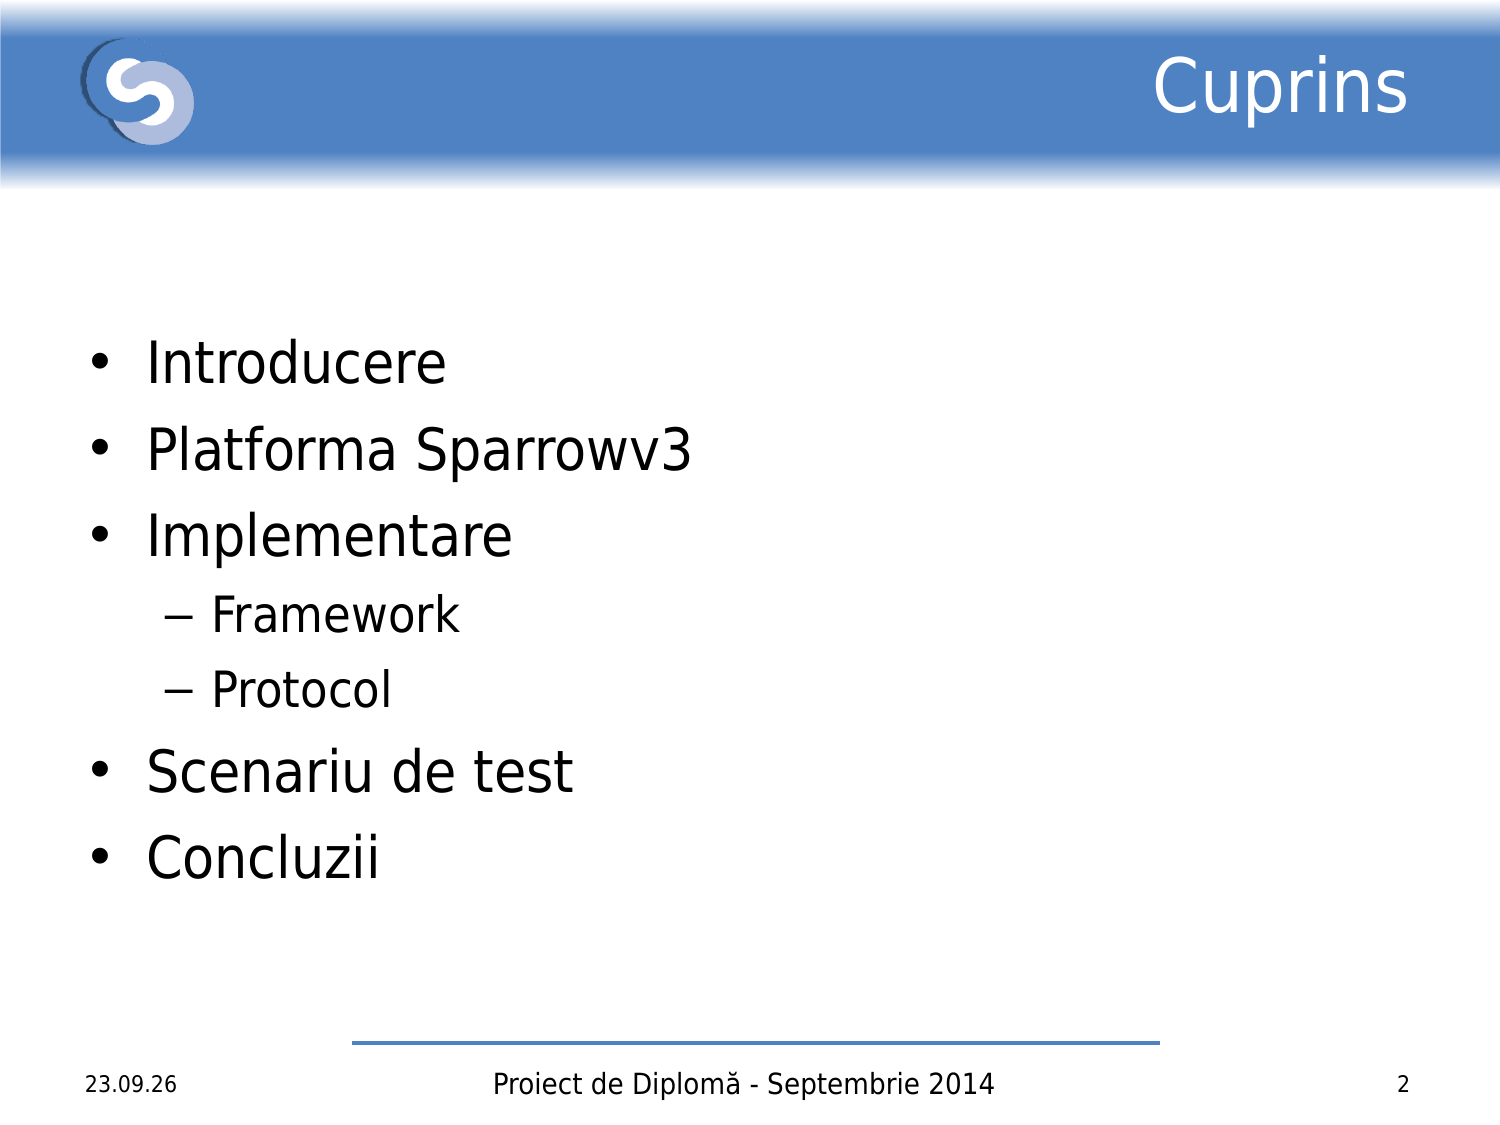

# Cuprins
Introducere
Platforma Sparrowv3
Implementare
Framework
Protocol
Scenariu de test
Concluzii
Proiect de Diplomă - Septembrie 2014
2